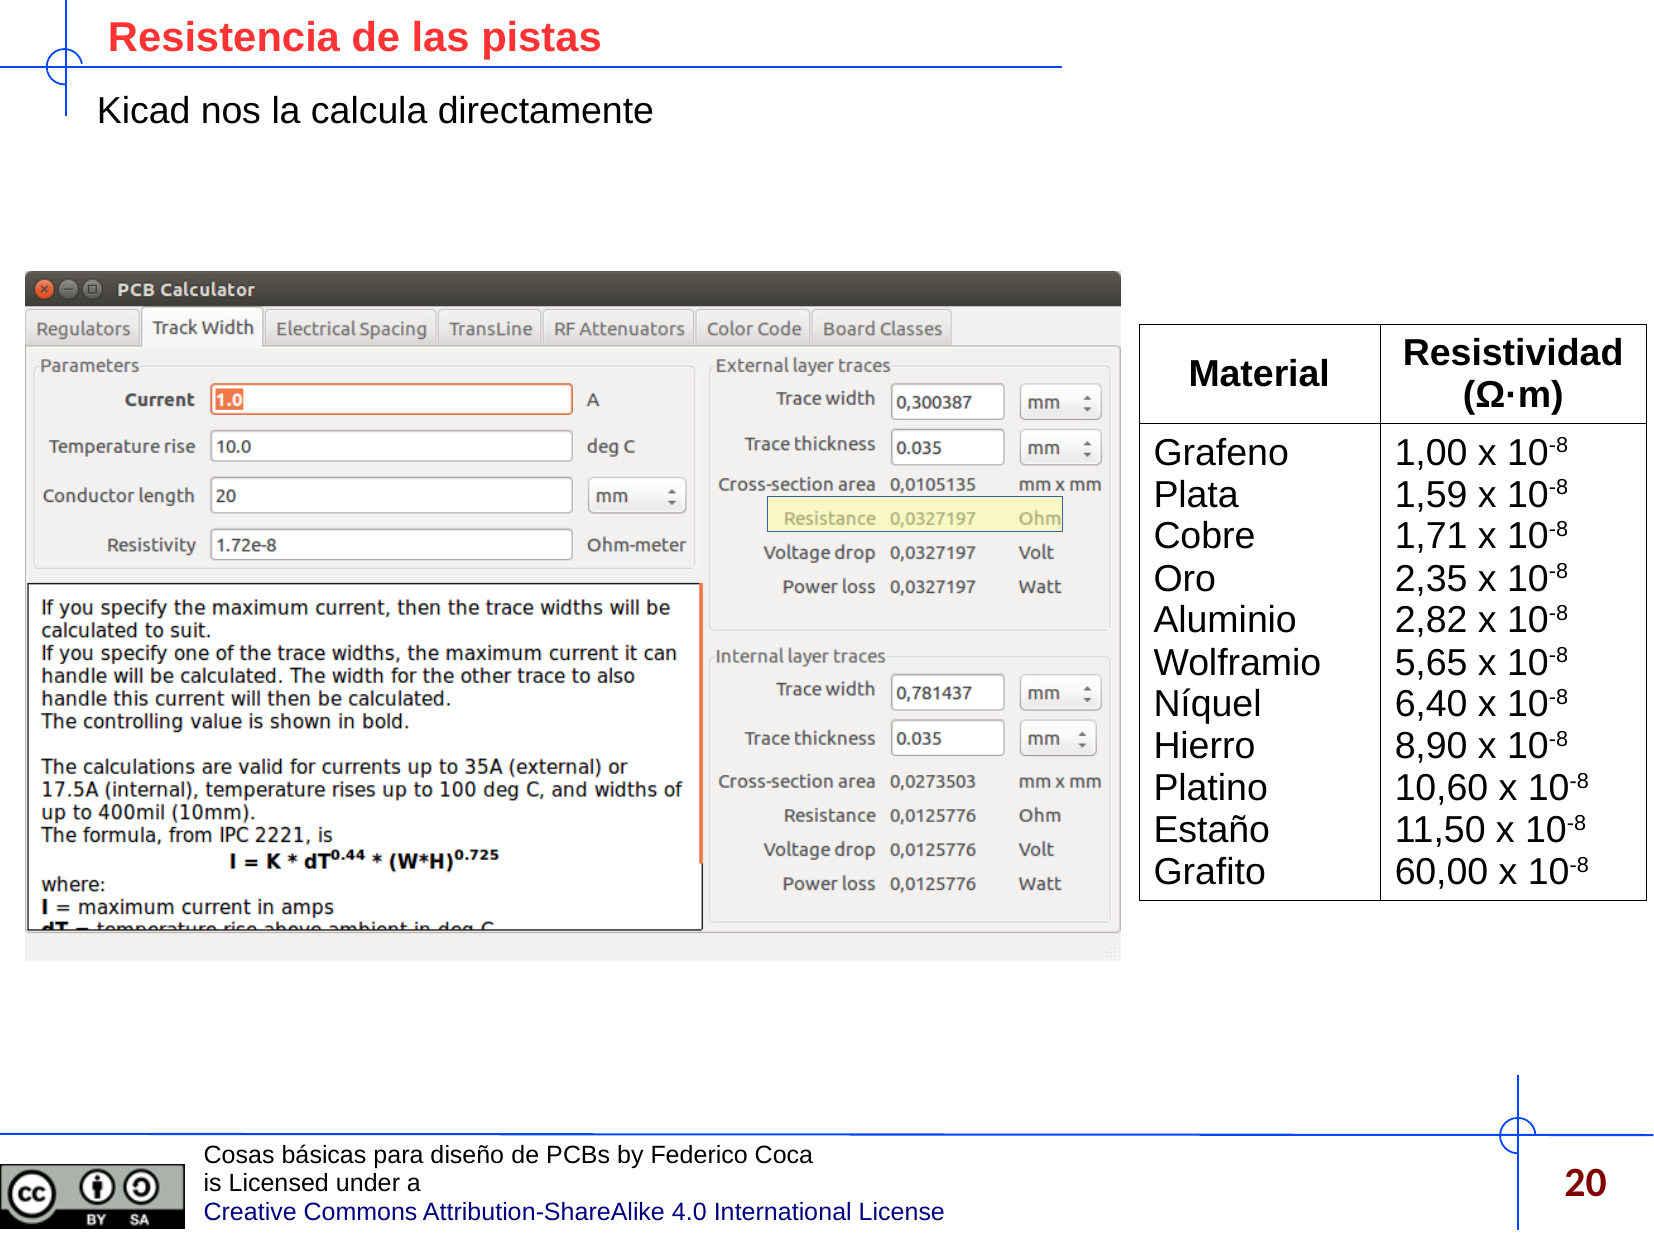

Resistencia de las pistas
Kicad nos la calcula directamente
| Material | Resistividad (Ω·m) |
| --- | --- |
| Grafeno Plata Cobre Oro Aluminio Wolframio Níquel Hierro Platino Estaño Grafito | 1,00 x 10-8 1,59 x 10-8 1,71 x 10-8 2,35 x 10-8 2,82 x 10-8 5,65 x 10-8 6,40 x 10-8 8,90 x 10-8 10,60 x 10-8 11,50 x 10-8 60,00 x 10-8 |
Cosas básicas para diseño de PCBs by Federico Coca
is Licensed under a Creative Commons Attribution-ShareAlike 4.0 International License